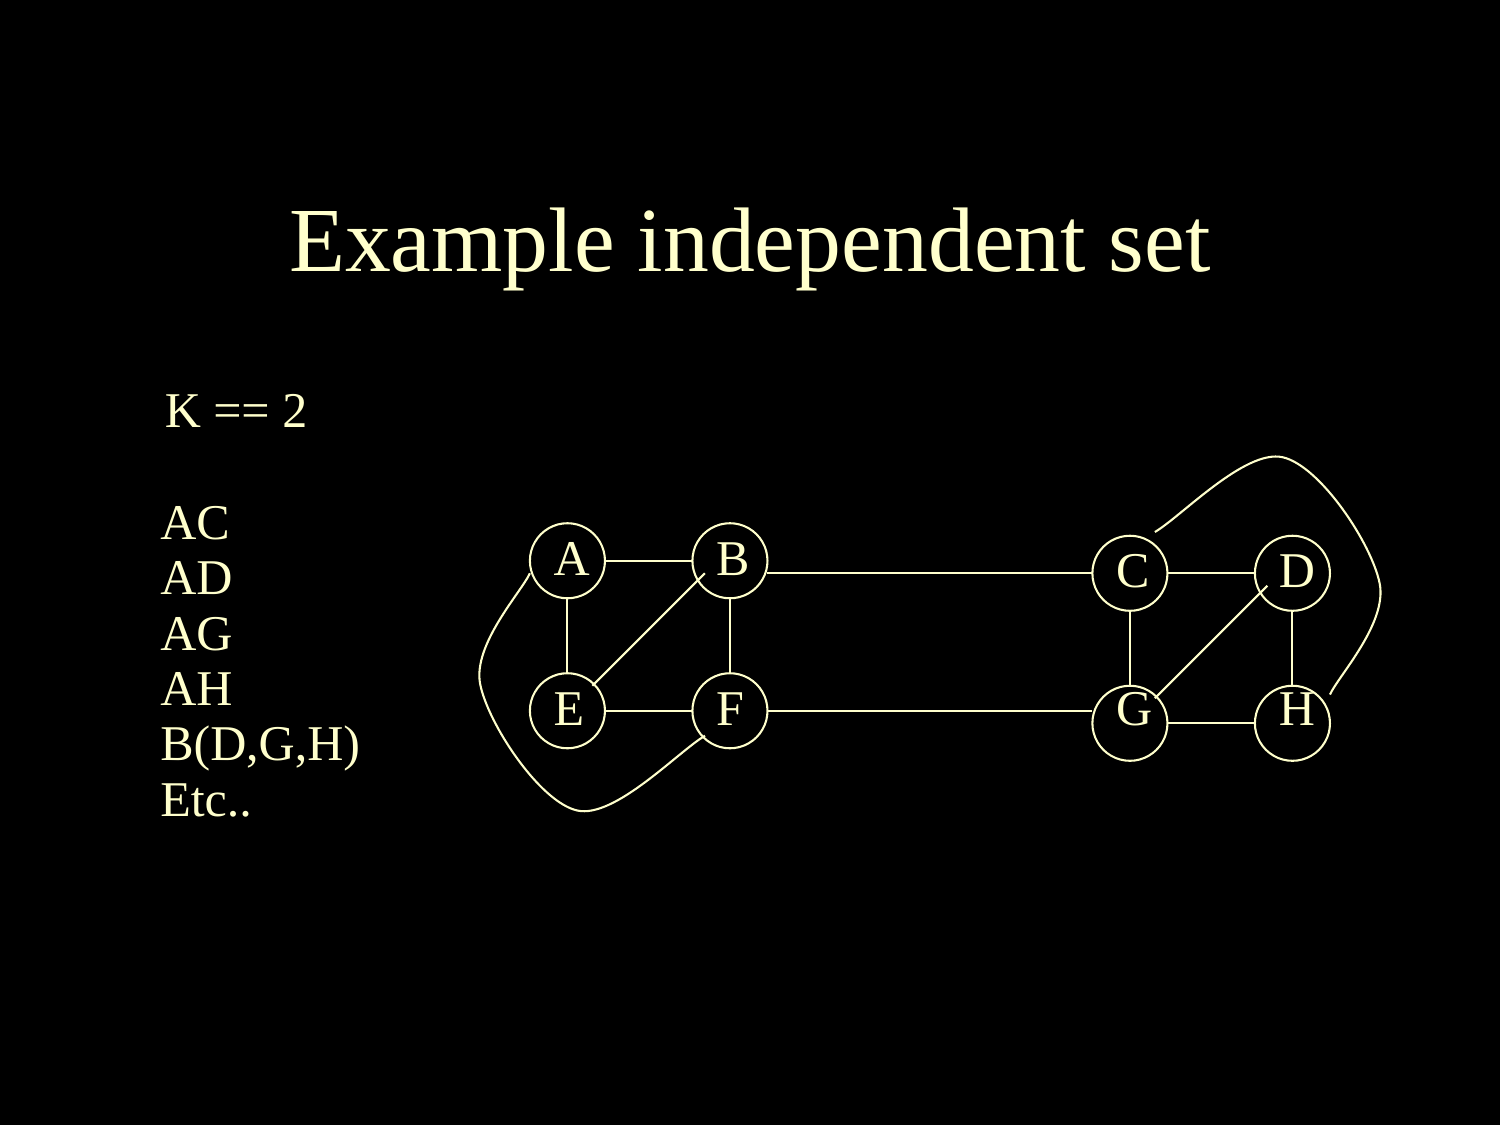

# Example independent set
K == 2
AC
AD
AG
AH
B(D,G,H)
Etc..
A
B
C
D
E
F
G
H